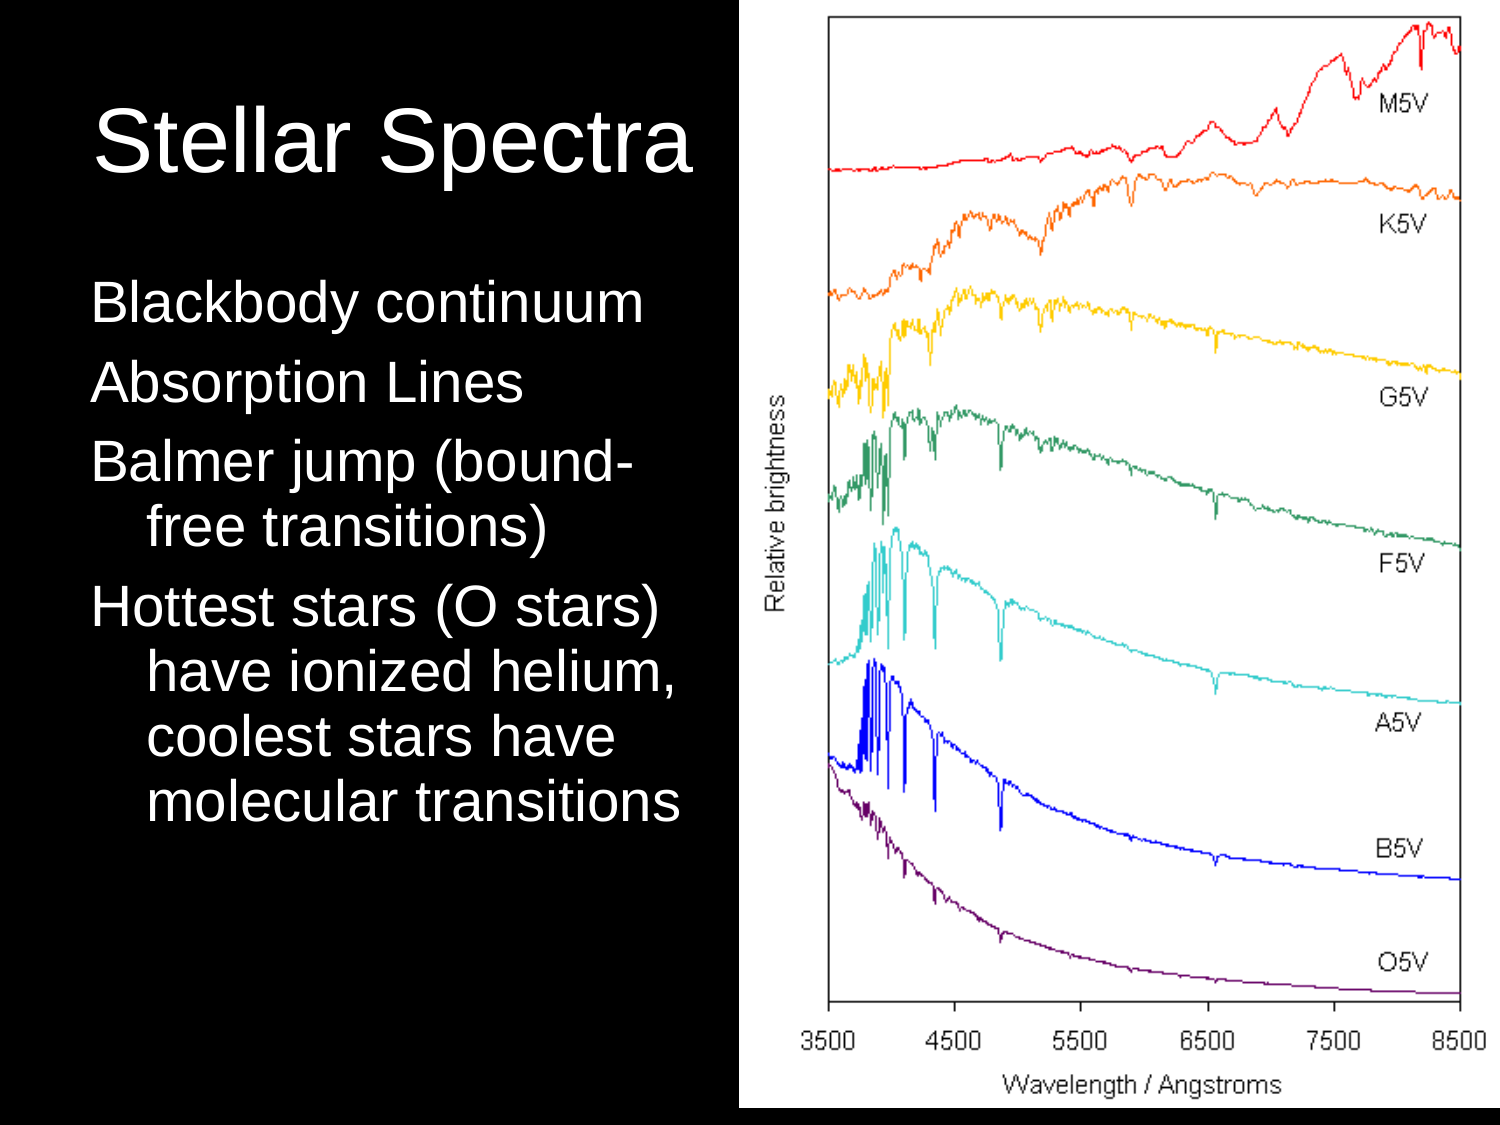

# Stellar Spectra
Blackbody continuum
Absorption Lines
Balmer jump (bound-free transitions)
Hottest stars (O stars) have ionized helium, coolest stars have molecular transitions